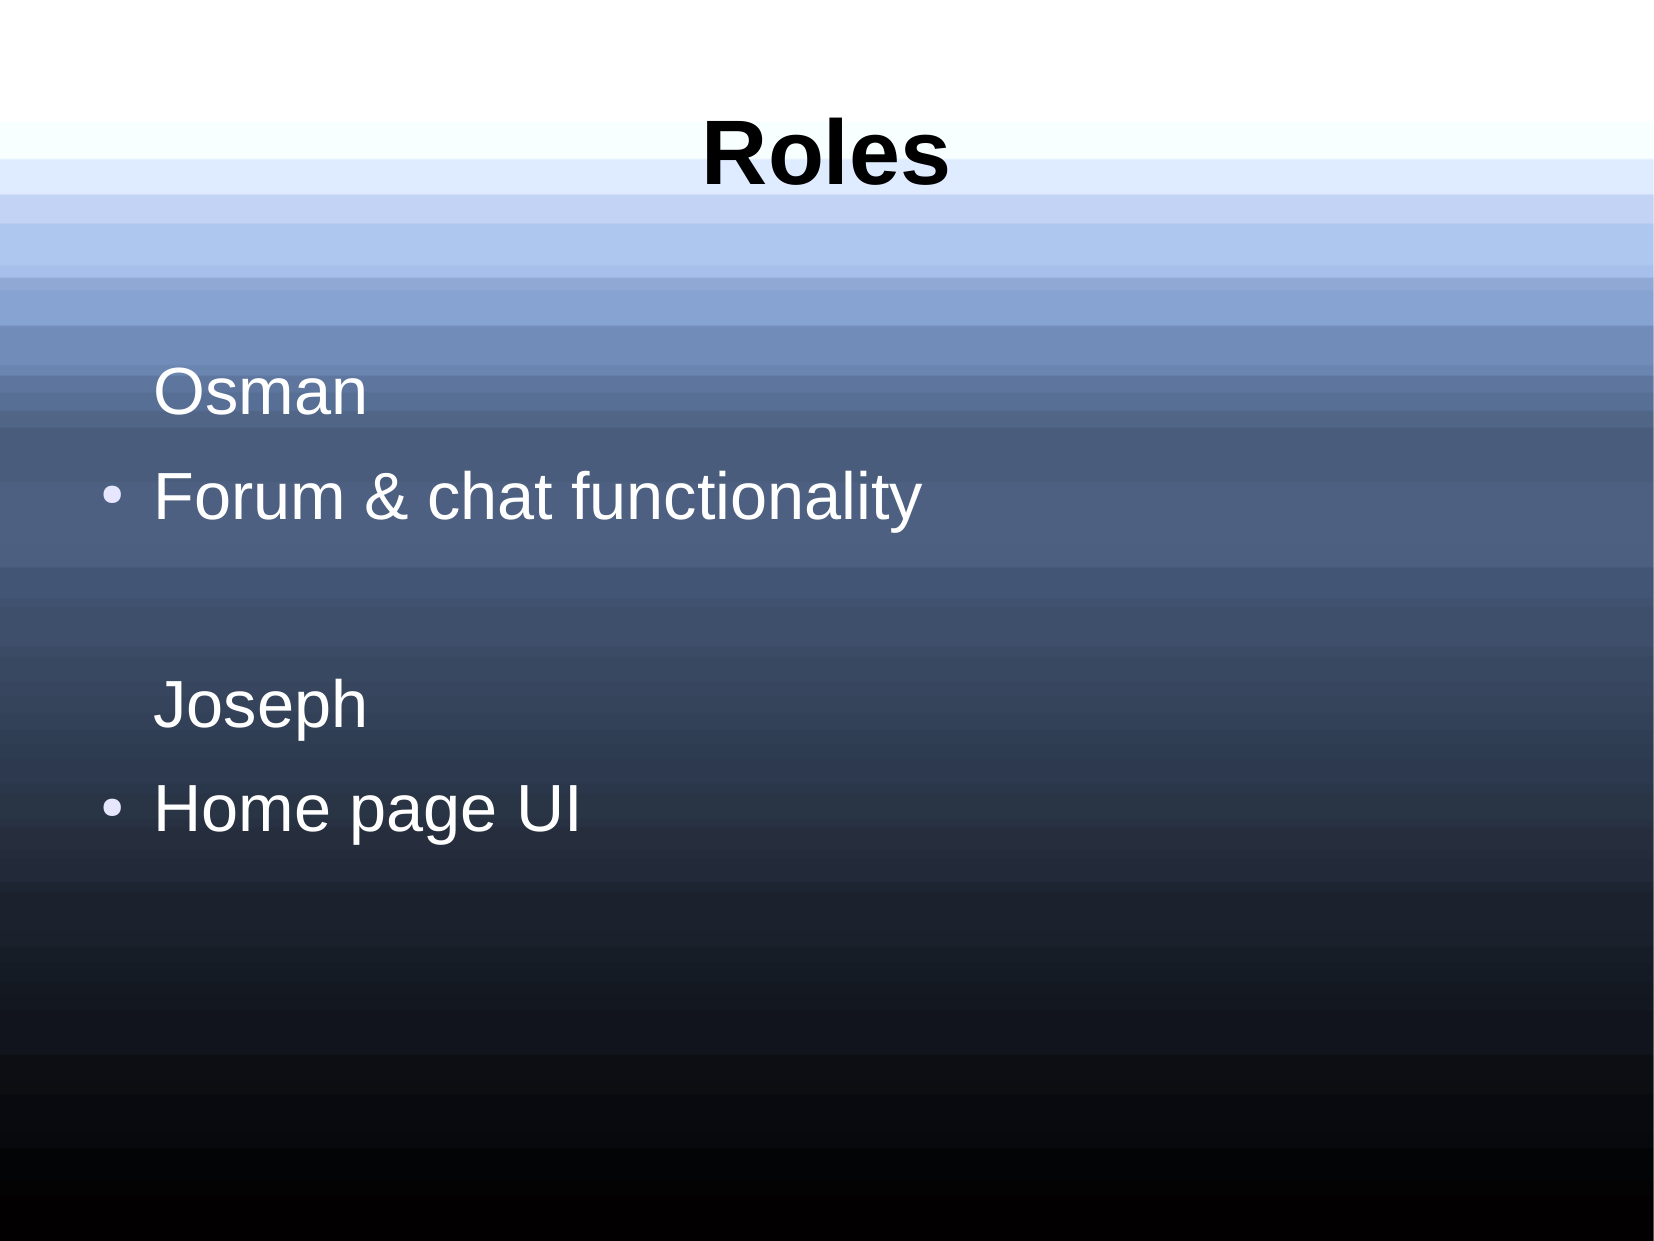

# Roles
Osman
Forum & chat functionality
Joseph
Home page UI